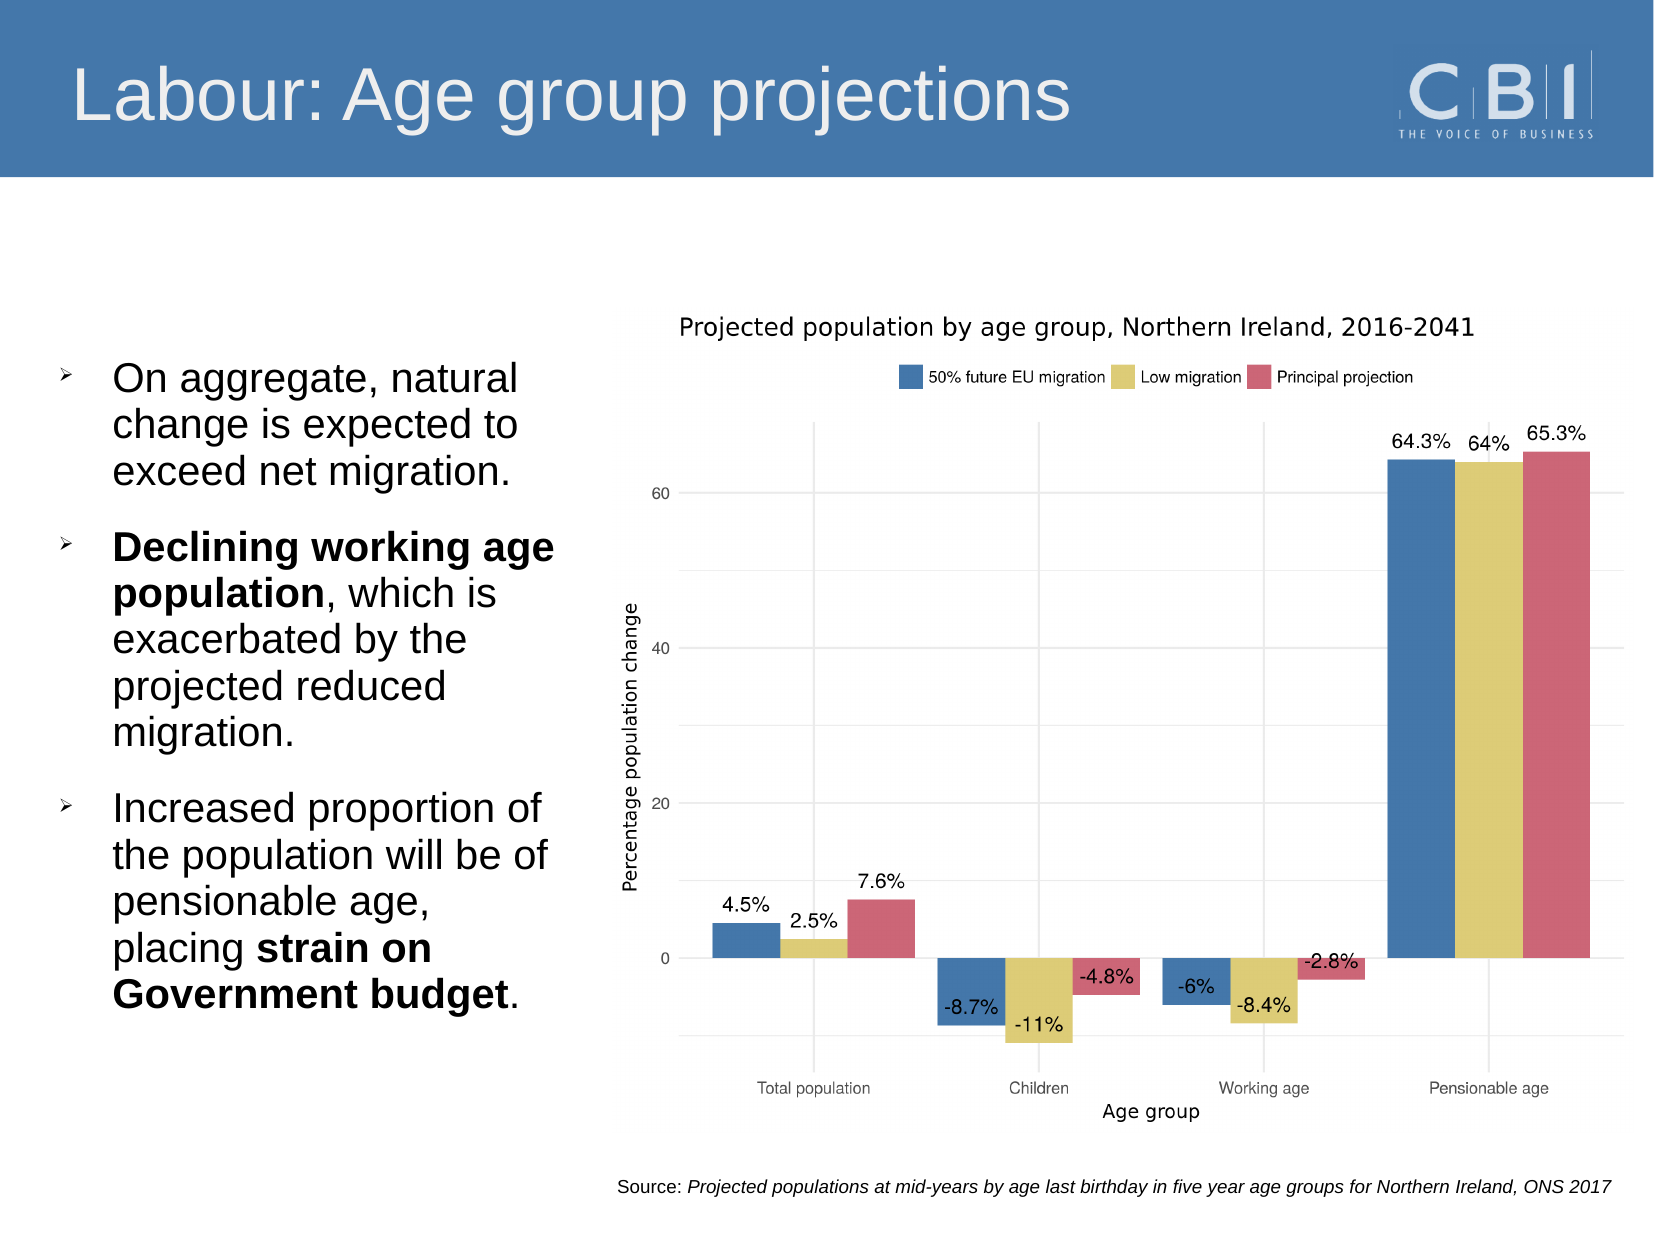

# Labour: Age group projections
On aggregate, natural change is expected to exceed net migration.
Declining working age population, which is exacerbated by the projected reduced migration.
Increased proportion of the population will be of pensionable age, placing strain on Government budget.
Source: Projected populations at mid-years by age last birthday in five year age groups for Northern Ireland, ONS 2017